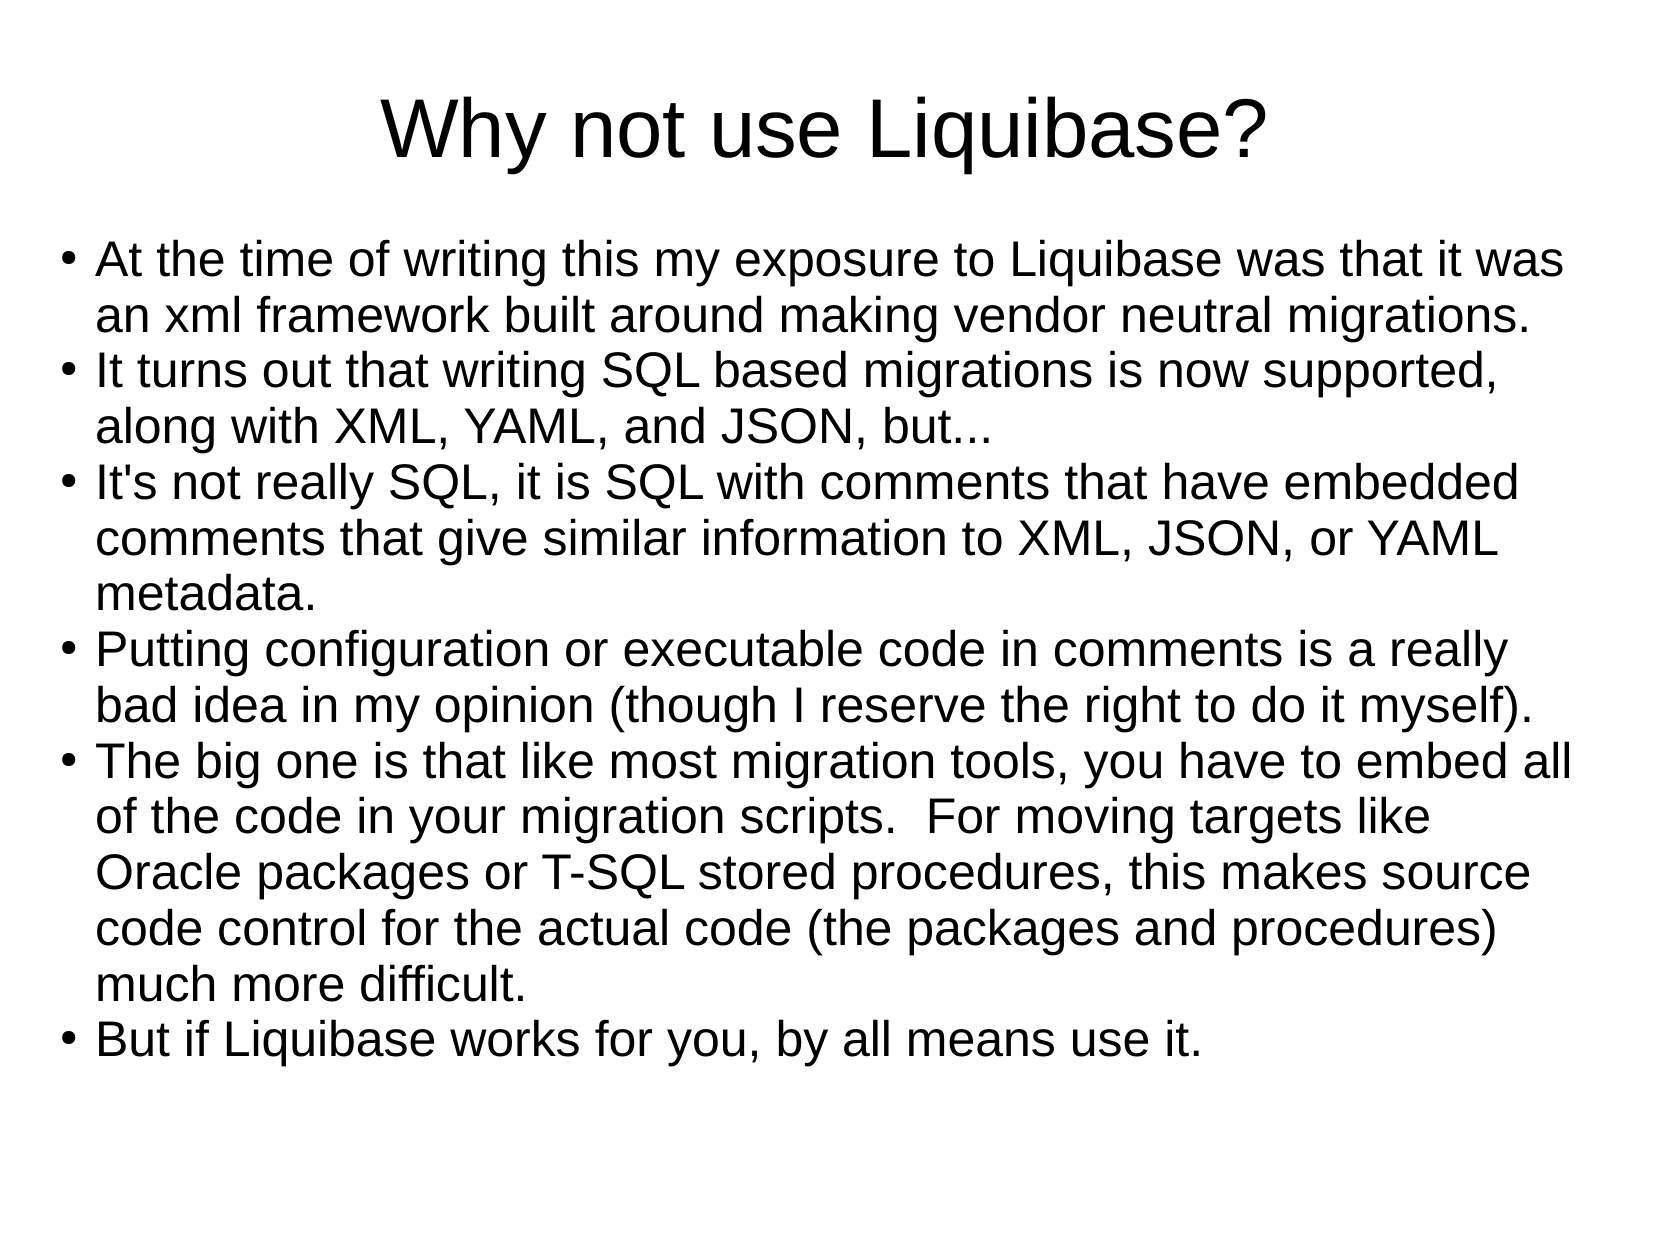

Why not use Liquibase?
At the time of writing this my exposure to Liquibase was that it was an xml framework built around making vendor neutral migrations.
It turns out that writing SQL based migrations is now supported, along with XML, YAML, and JSON, but...
It's not really SQL, it is SQL with comments that have embedded comments that give similar information to XML, JSON, or YAML metadata.
Putting configuration or executable code in comments is a really bad idea in my opinion (though I reserve the right to do it myself).
The big one is that like most migration tools, you have to embed all of the code in your migration scripts. For moving targets like Oracle packages or T-SQL stored procedures, this makes source code control for the actual code (the packages and procedures) much more difficult.
But if Liquibase works for you, by all means use it.